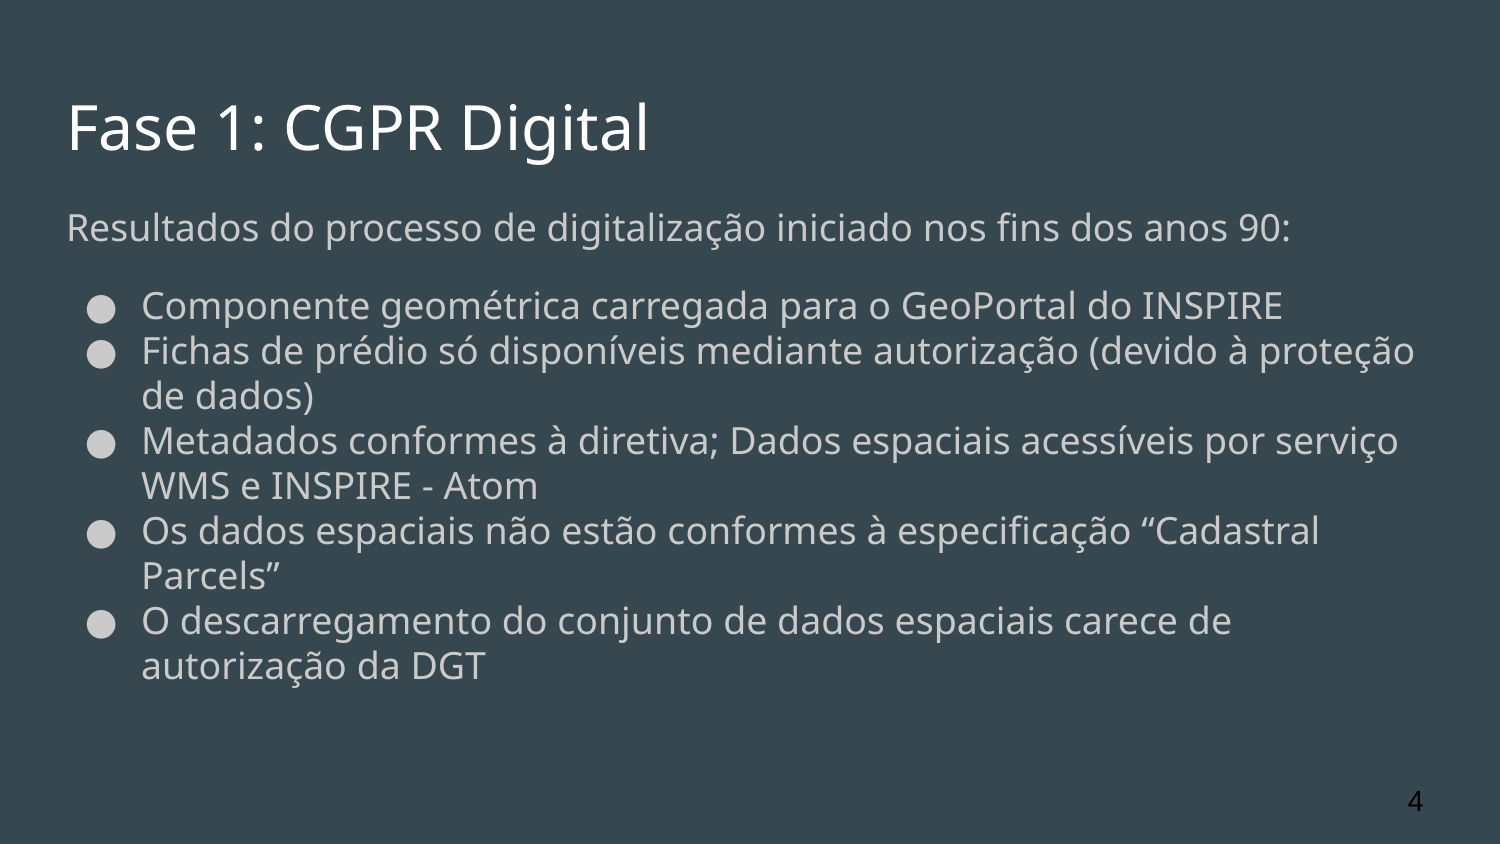

# Fase 1: CGPR Digital
Resultados do processo de digitalização iniciado nos fins dos anos 90:
Componente geométrica carregada para o GeoPortal do INSPIRE
Fichas de prédio só disponíveis mediante autorização (devido à proteção de dados)
Metadados conformes à diretiva; Dados espaciais acessíveis por serviço WMS e INSPIRE - Atom
Os dados espaciais não estão conformes à especificação “Cadastral Parcels”
O descarregamento do conjunto de dados espaciais carece de autorização da DGT